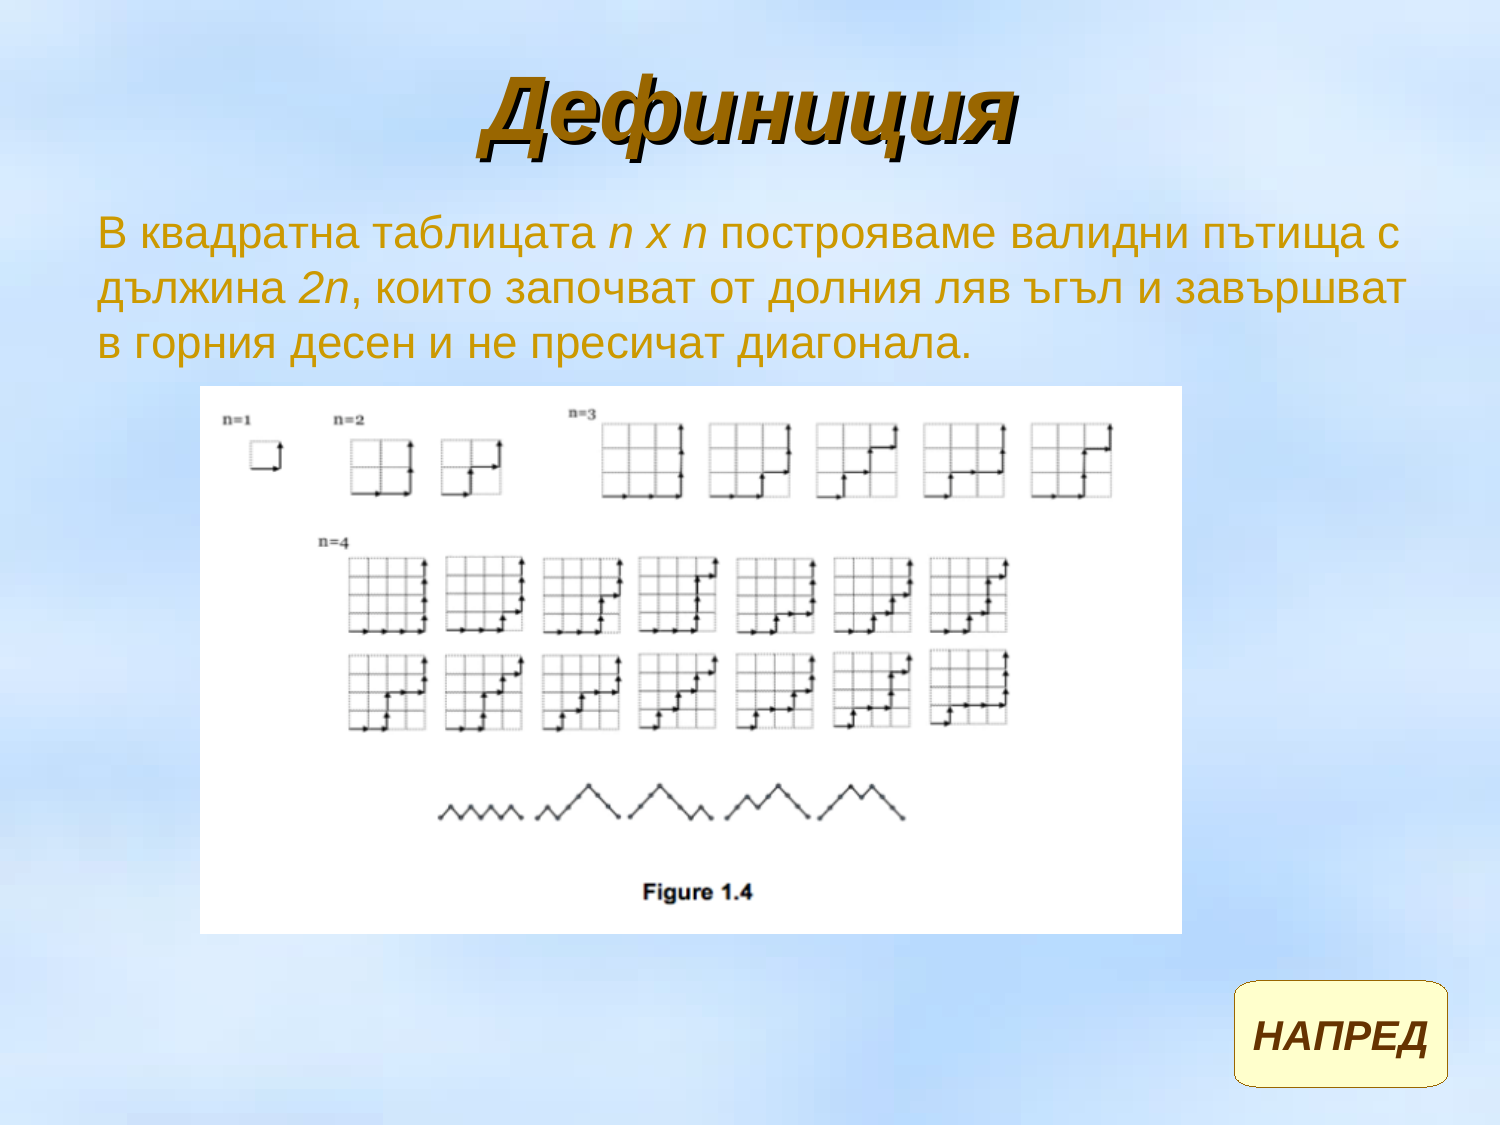

Дефиниция
# В квадратна таблицата n x n построяваме валидни пътища с дължина 2n, които започват от долния ляв ъгъл и завършват в горния десен и не пресичат диагонала.
НАПРЕД